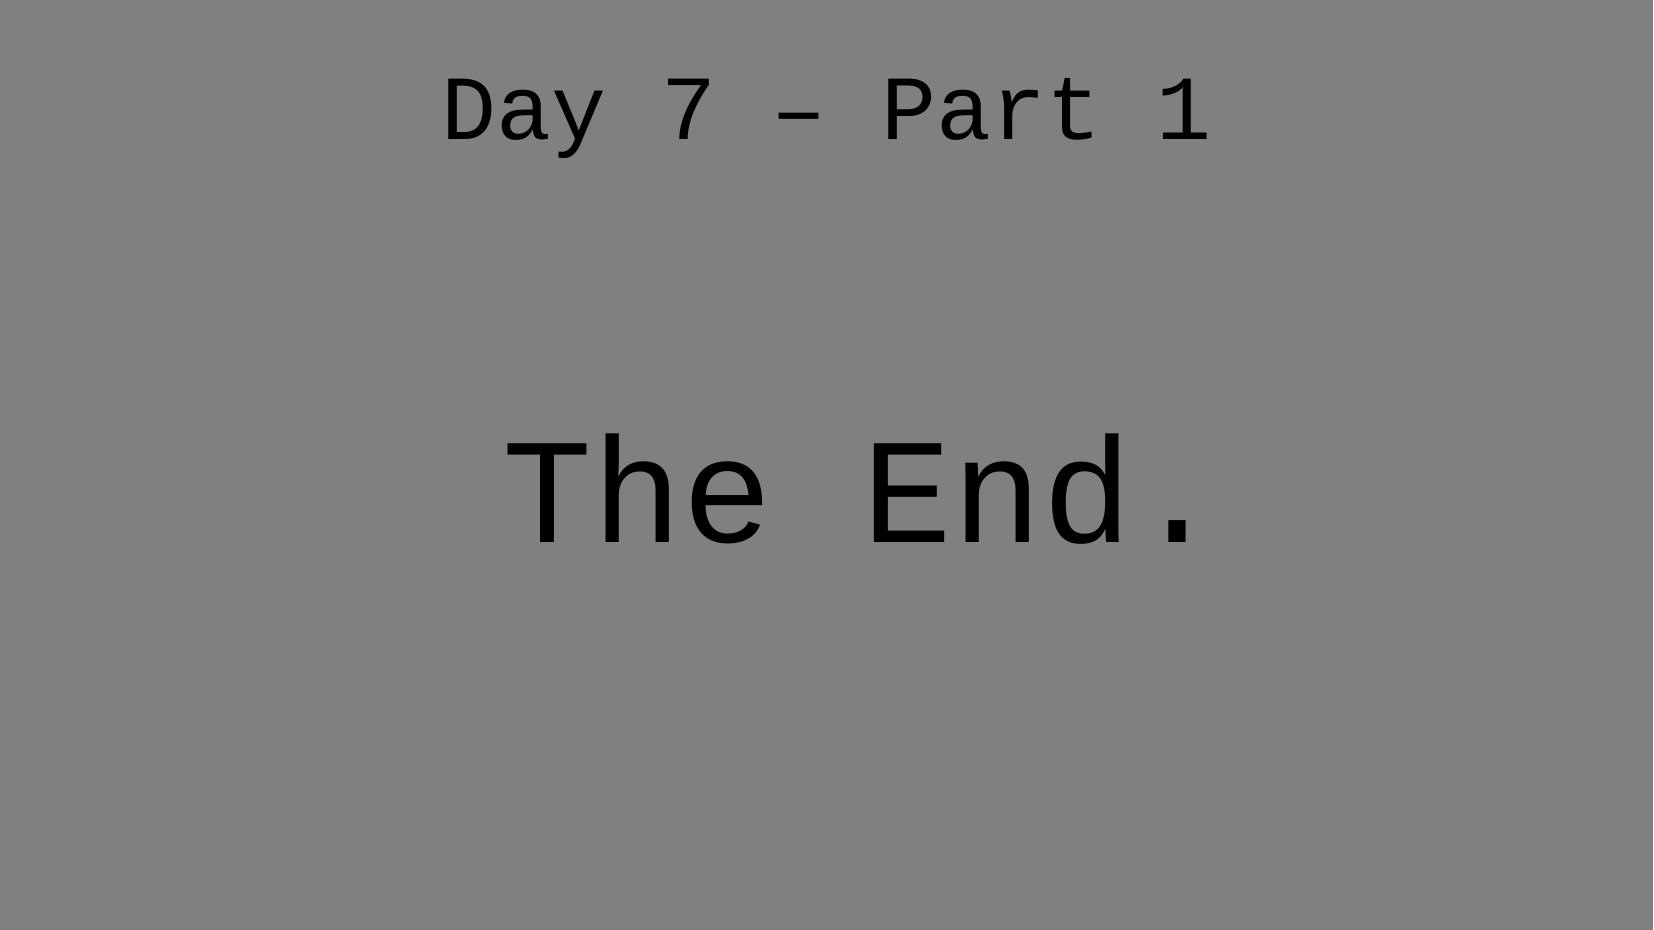

# Day 7 – Part 1
The End.